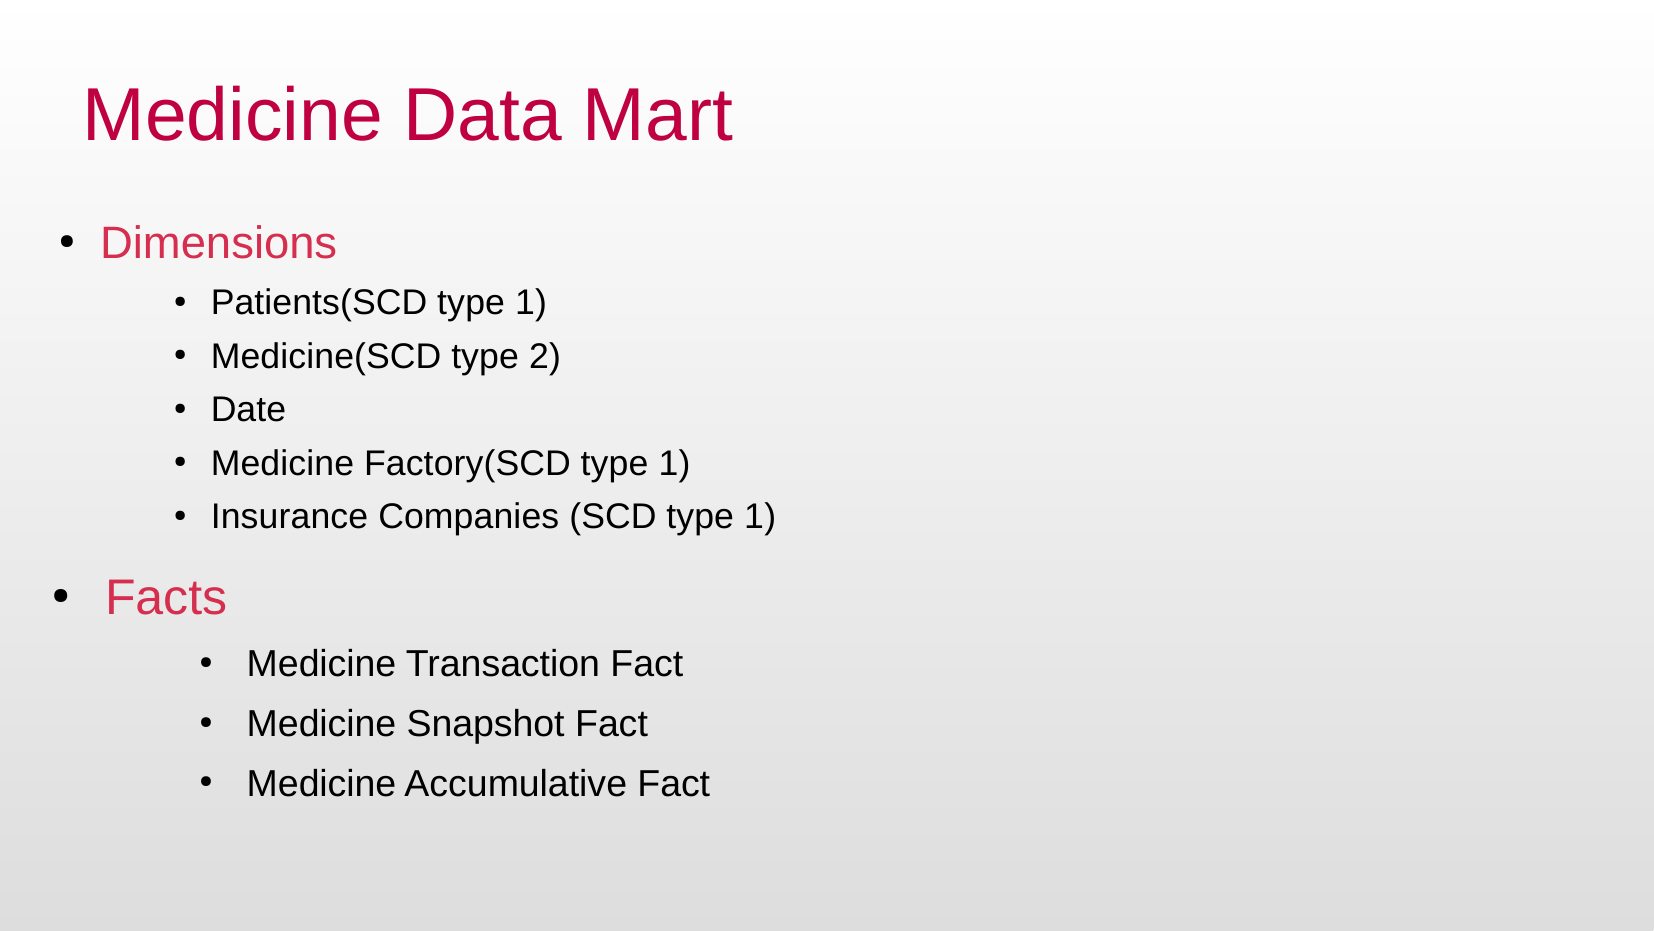

# Medicine Data Mart
Dimensions
Patients(SCD type 1)
Medicine(SCD type 2)
Date
Medicine Factory(SCD type 1)
Insurance Companies (SCD type 1)
Facts
Medicine Transaction Fact
Medicine Snapshot Fact
Medicine Accumulative Fact